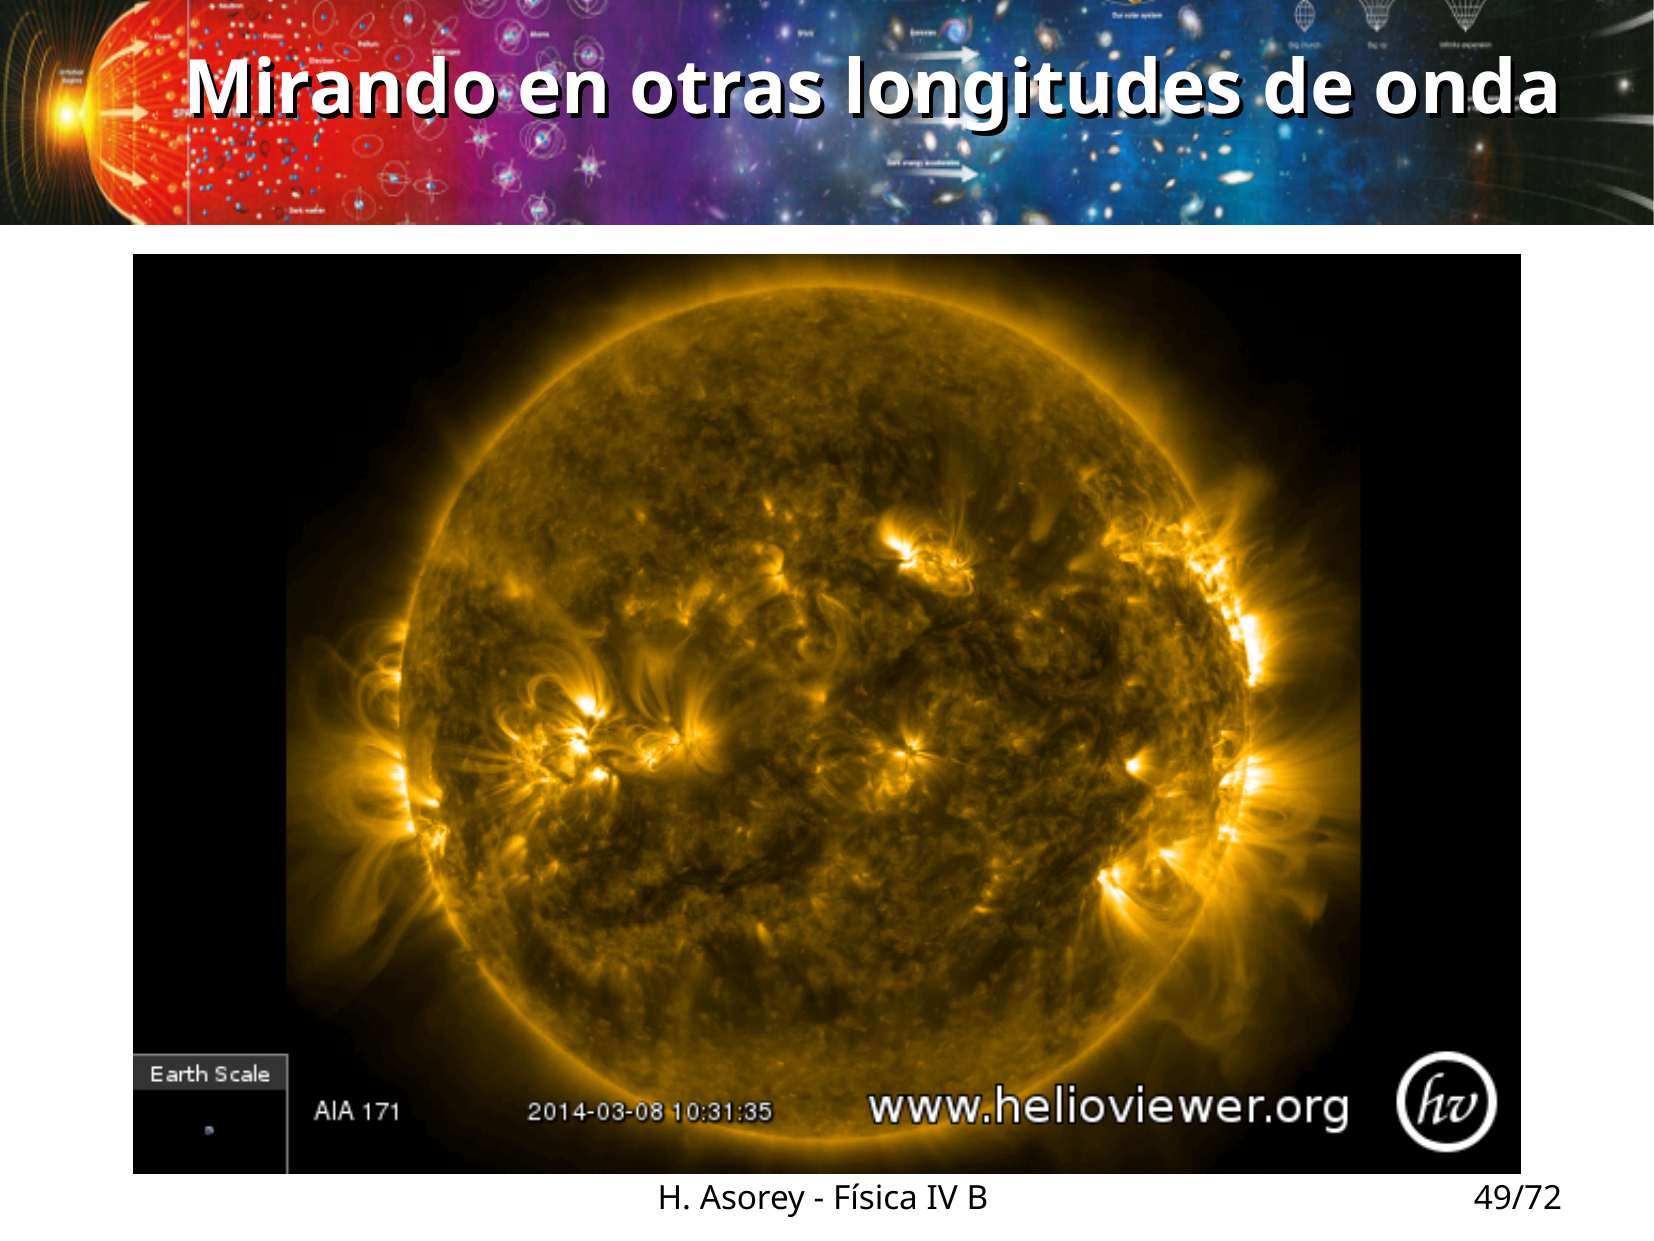

# Mirando en otras longitudes de onda
H. Asorey - Física IV B
49